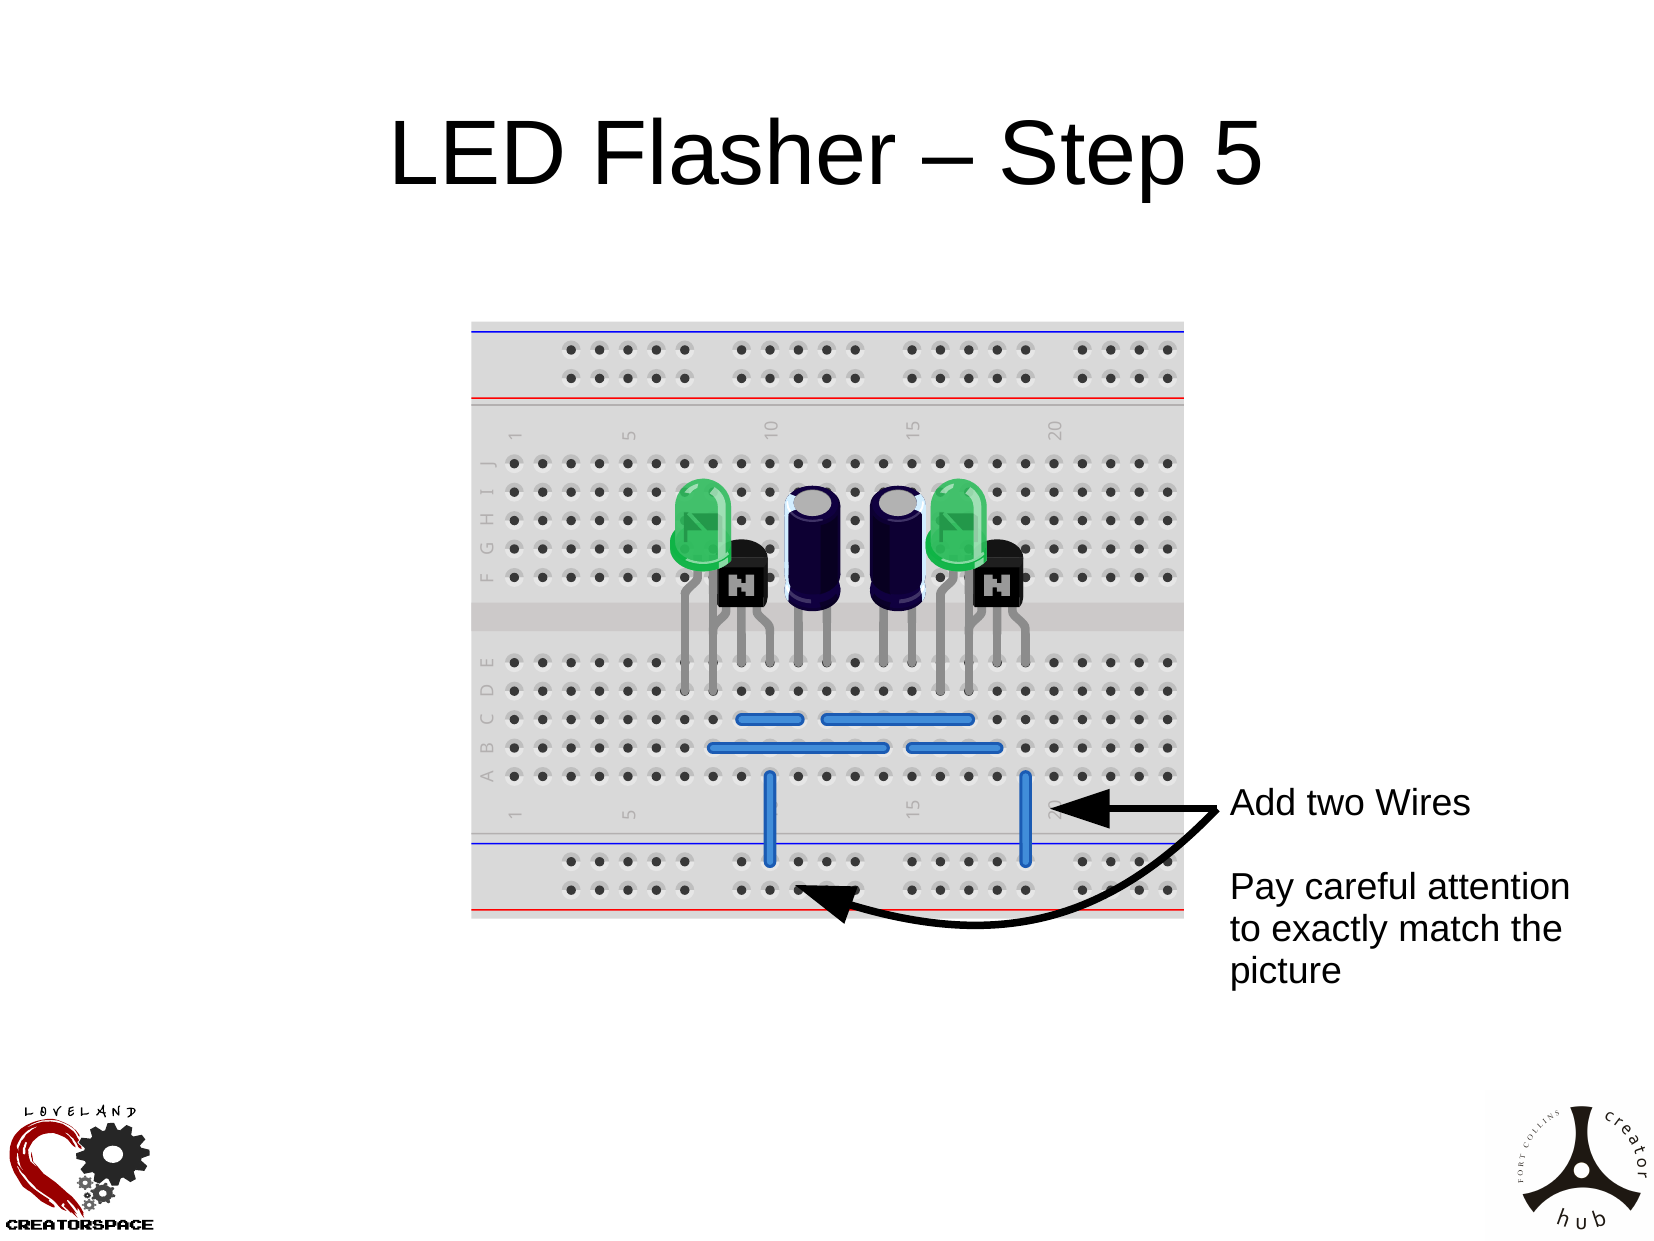

# LED Flasher – Step 5
Add two Wires
Pay careful attention to exactly match the picture